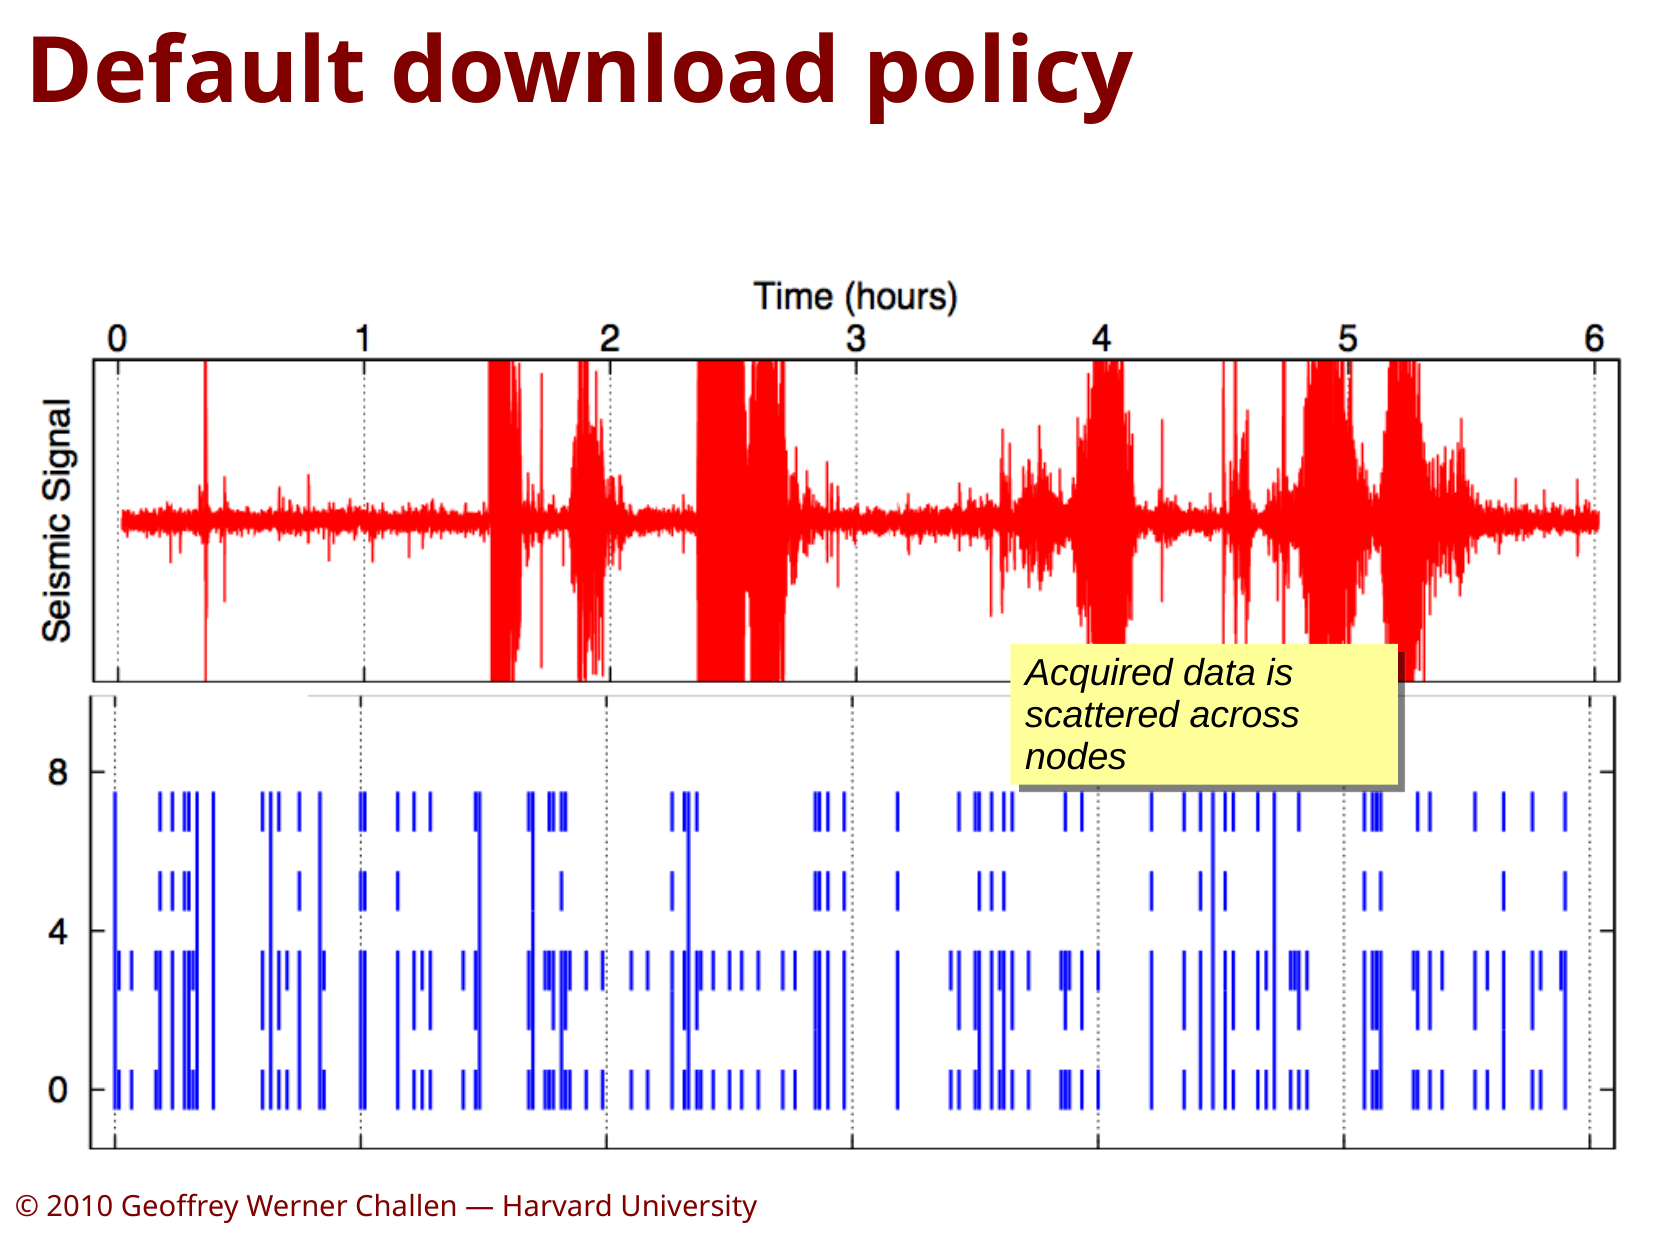

# Default download policy
Acquired data is scattered across nodes